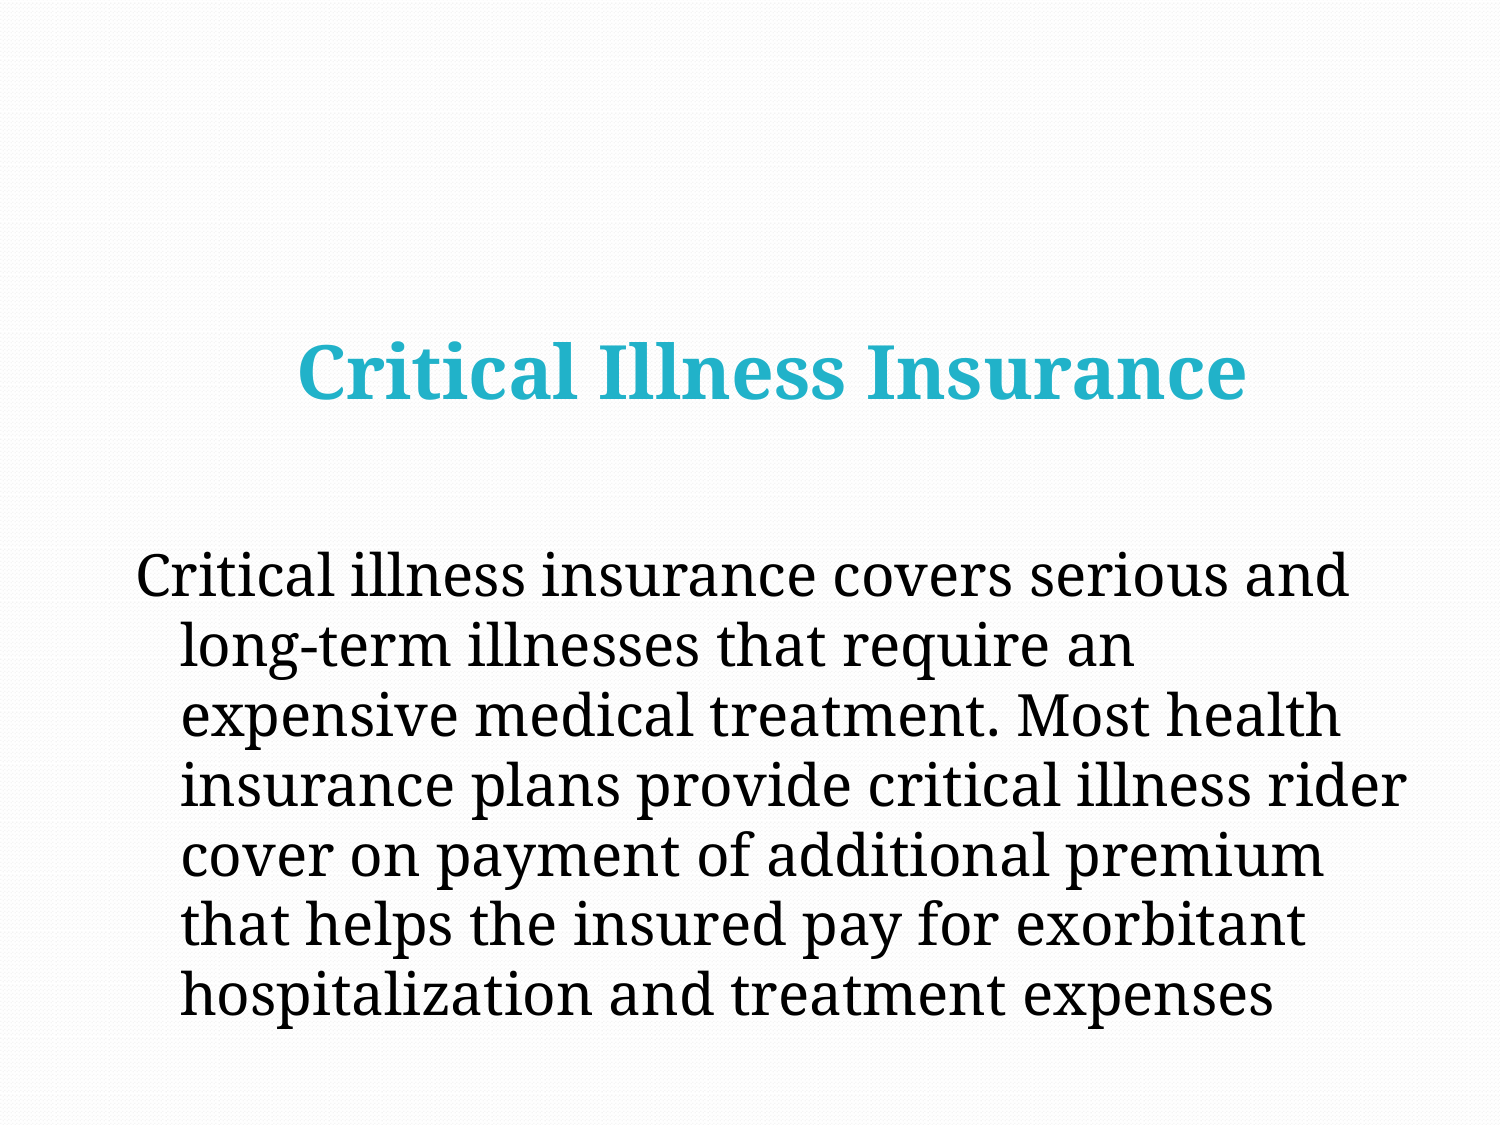

# Critical Illness Insurance
Critical illness insurance covers serious and long-term illnesses that require an expensive medical treatment. Most health insurance plans provide critical illness rider cover on payment of additional premium that helps the insured pay for exorbitant hospitalization and treatment expenses